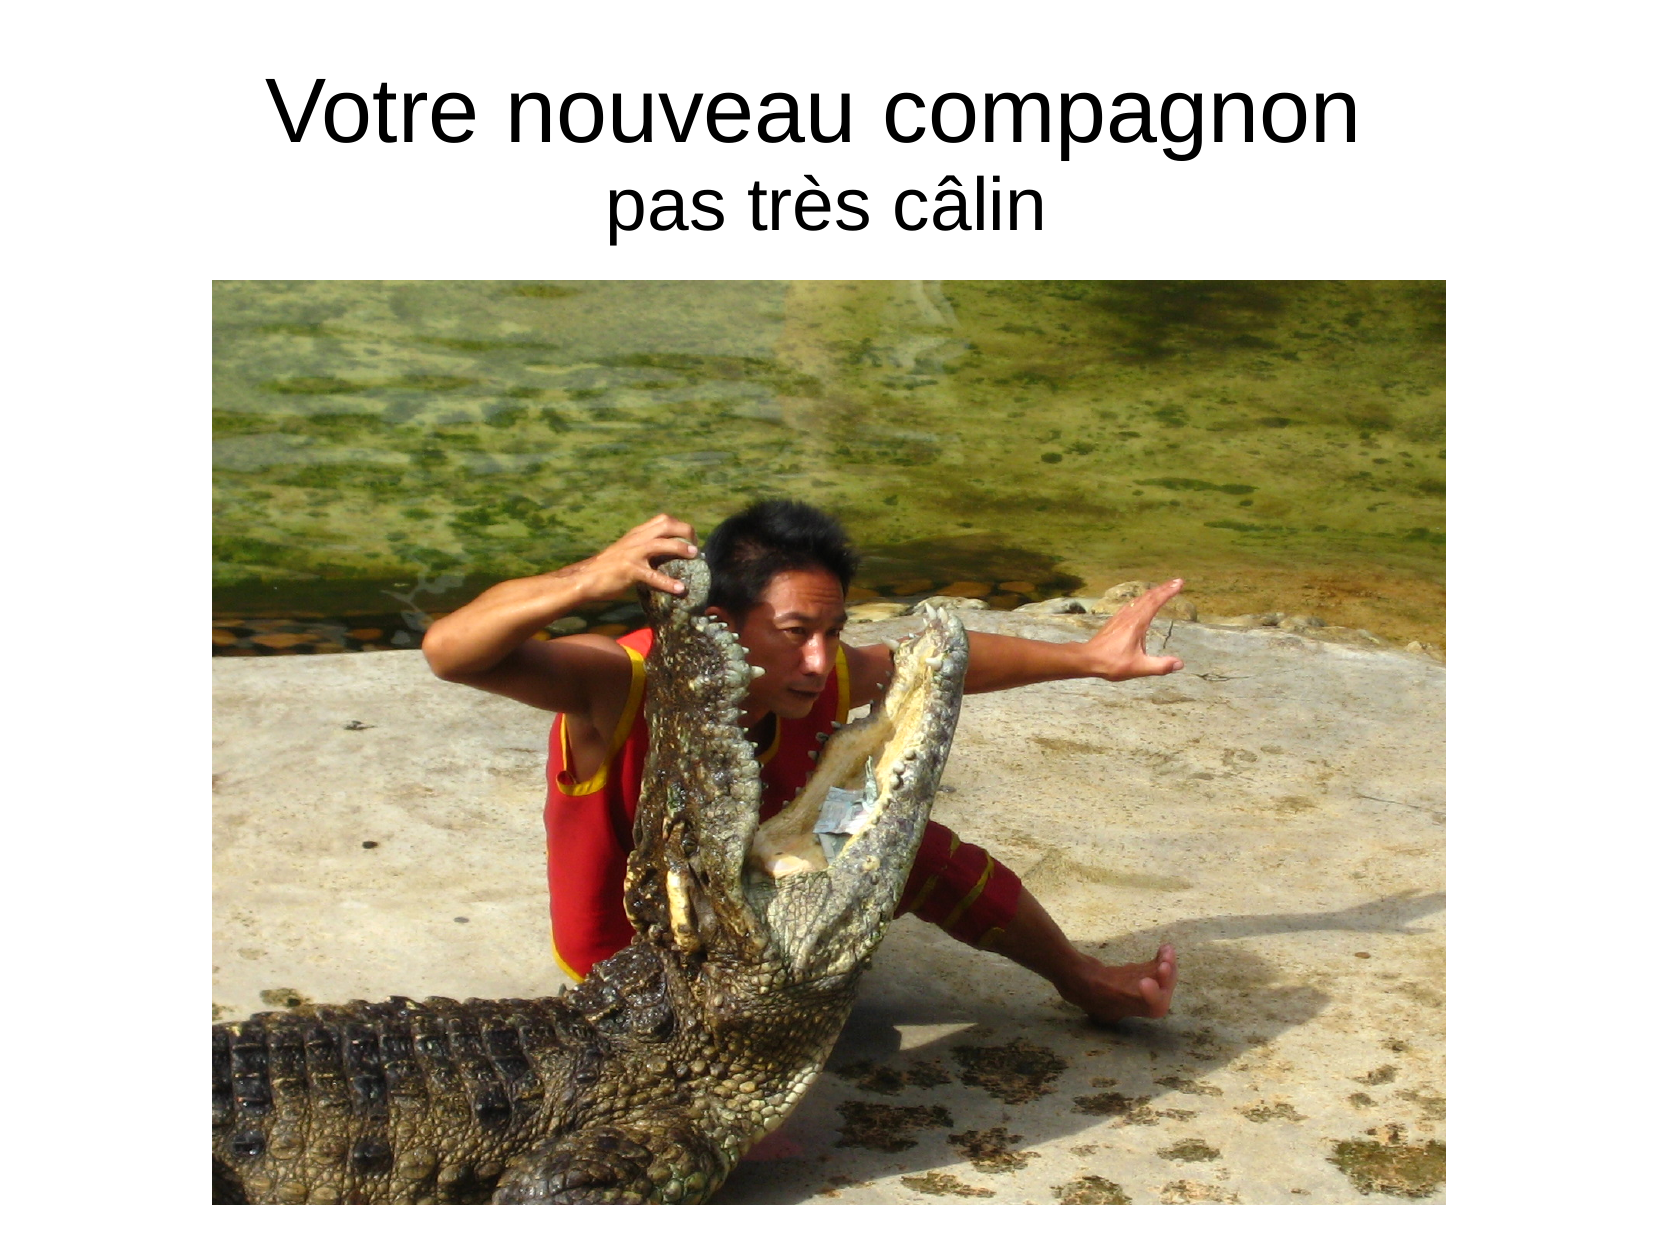

# Votre nouveau compagnon pas très câlin